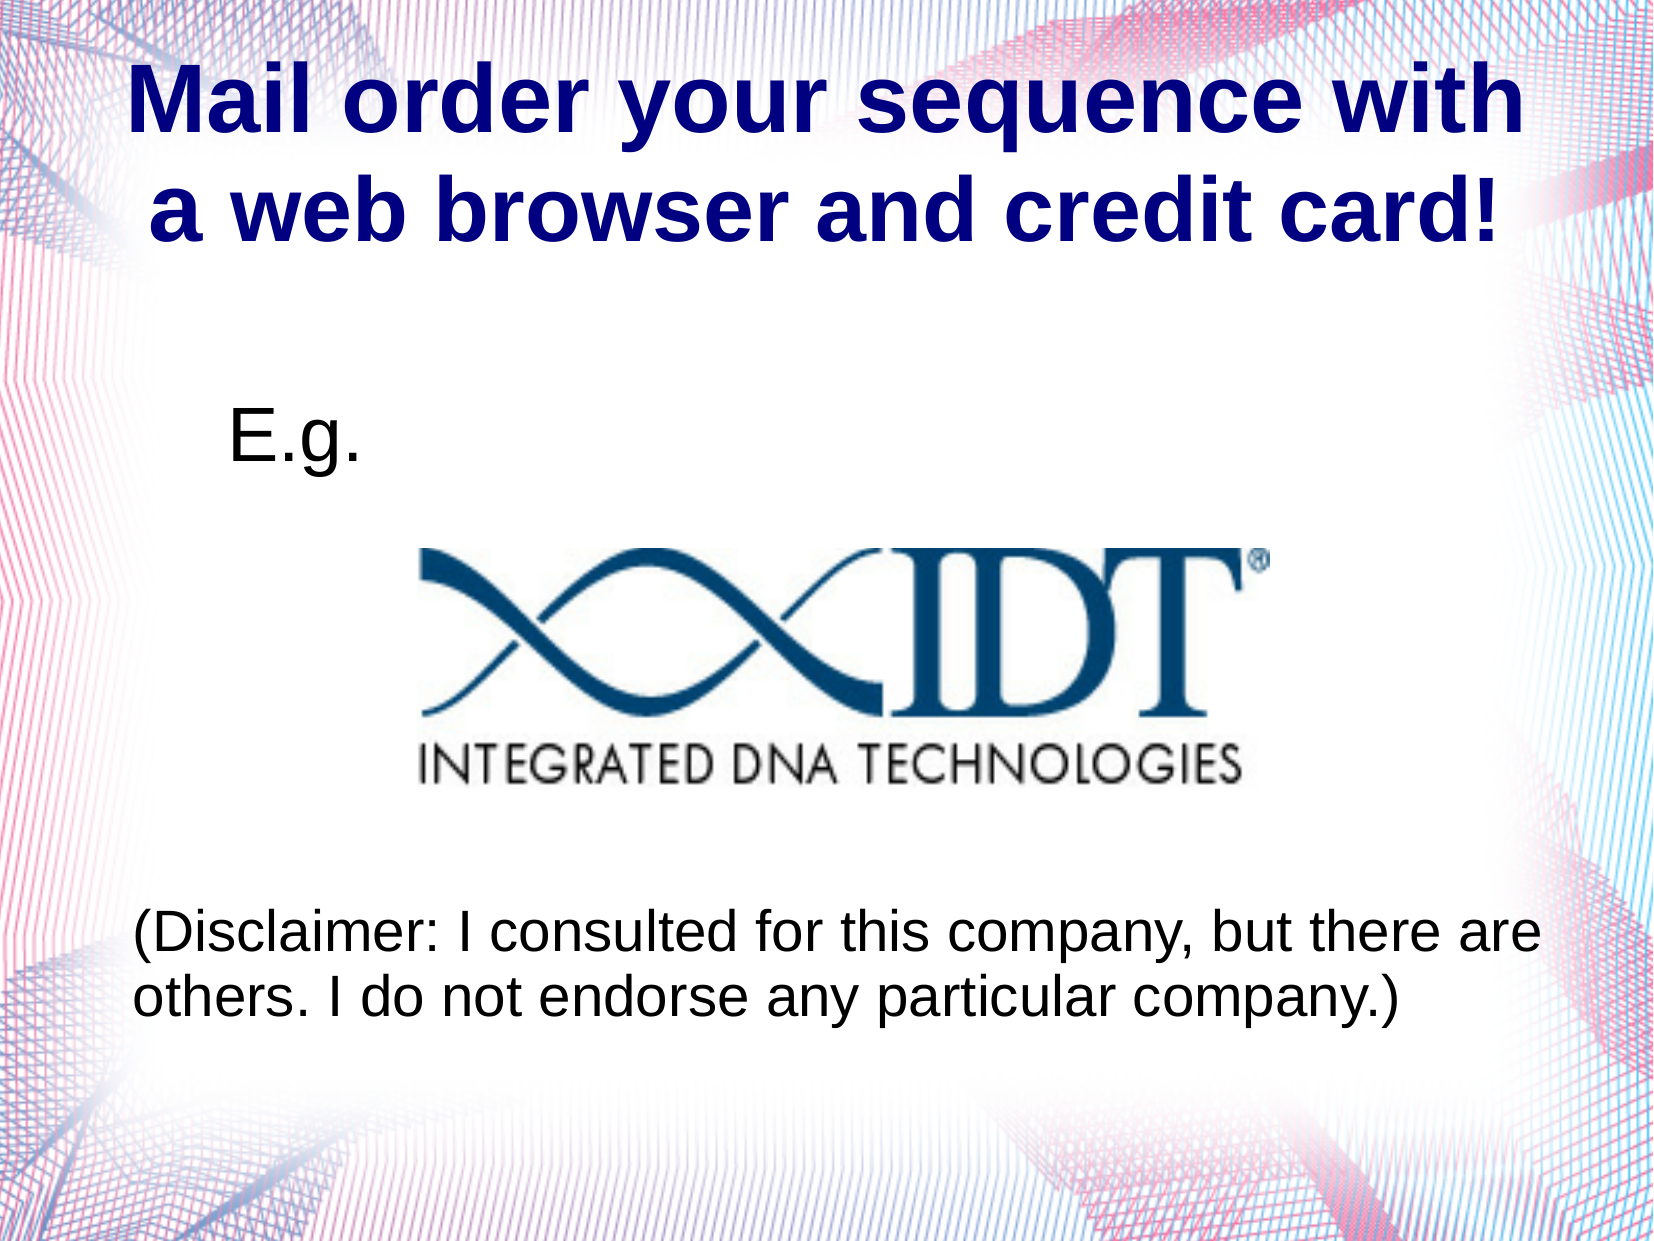

# Mail order your sequence with a web browser and credit card!
E.g.
(Disclaimer: I consulted for this company, but there are others. I do not endorse any particular company.)